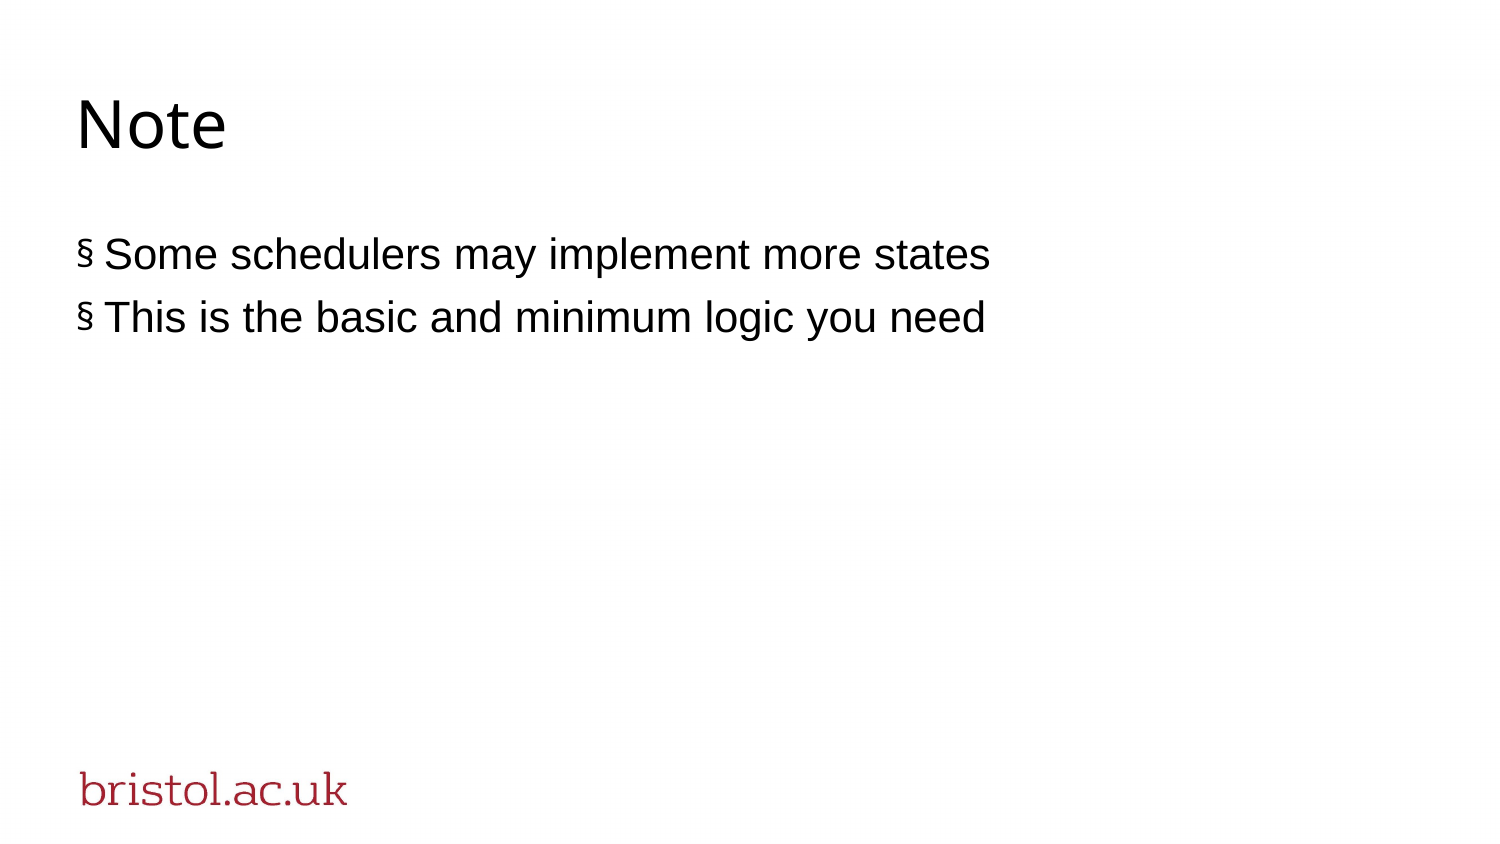

# Note
Some schedulers may implement more states
This is the basic and minimum logic you need